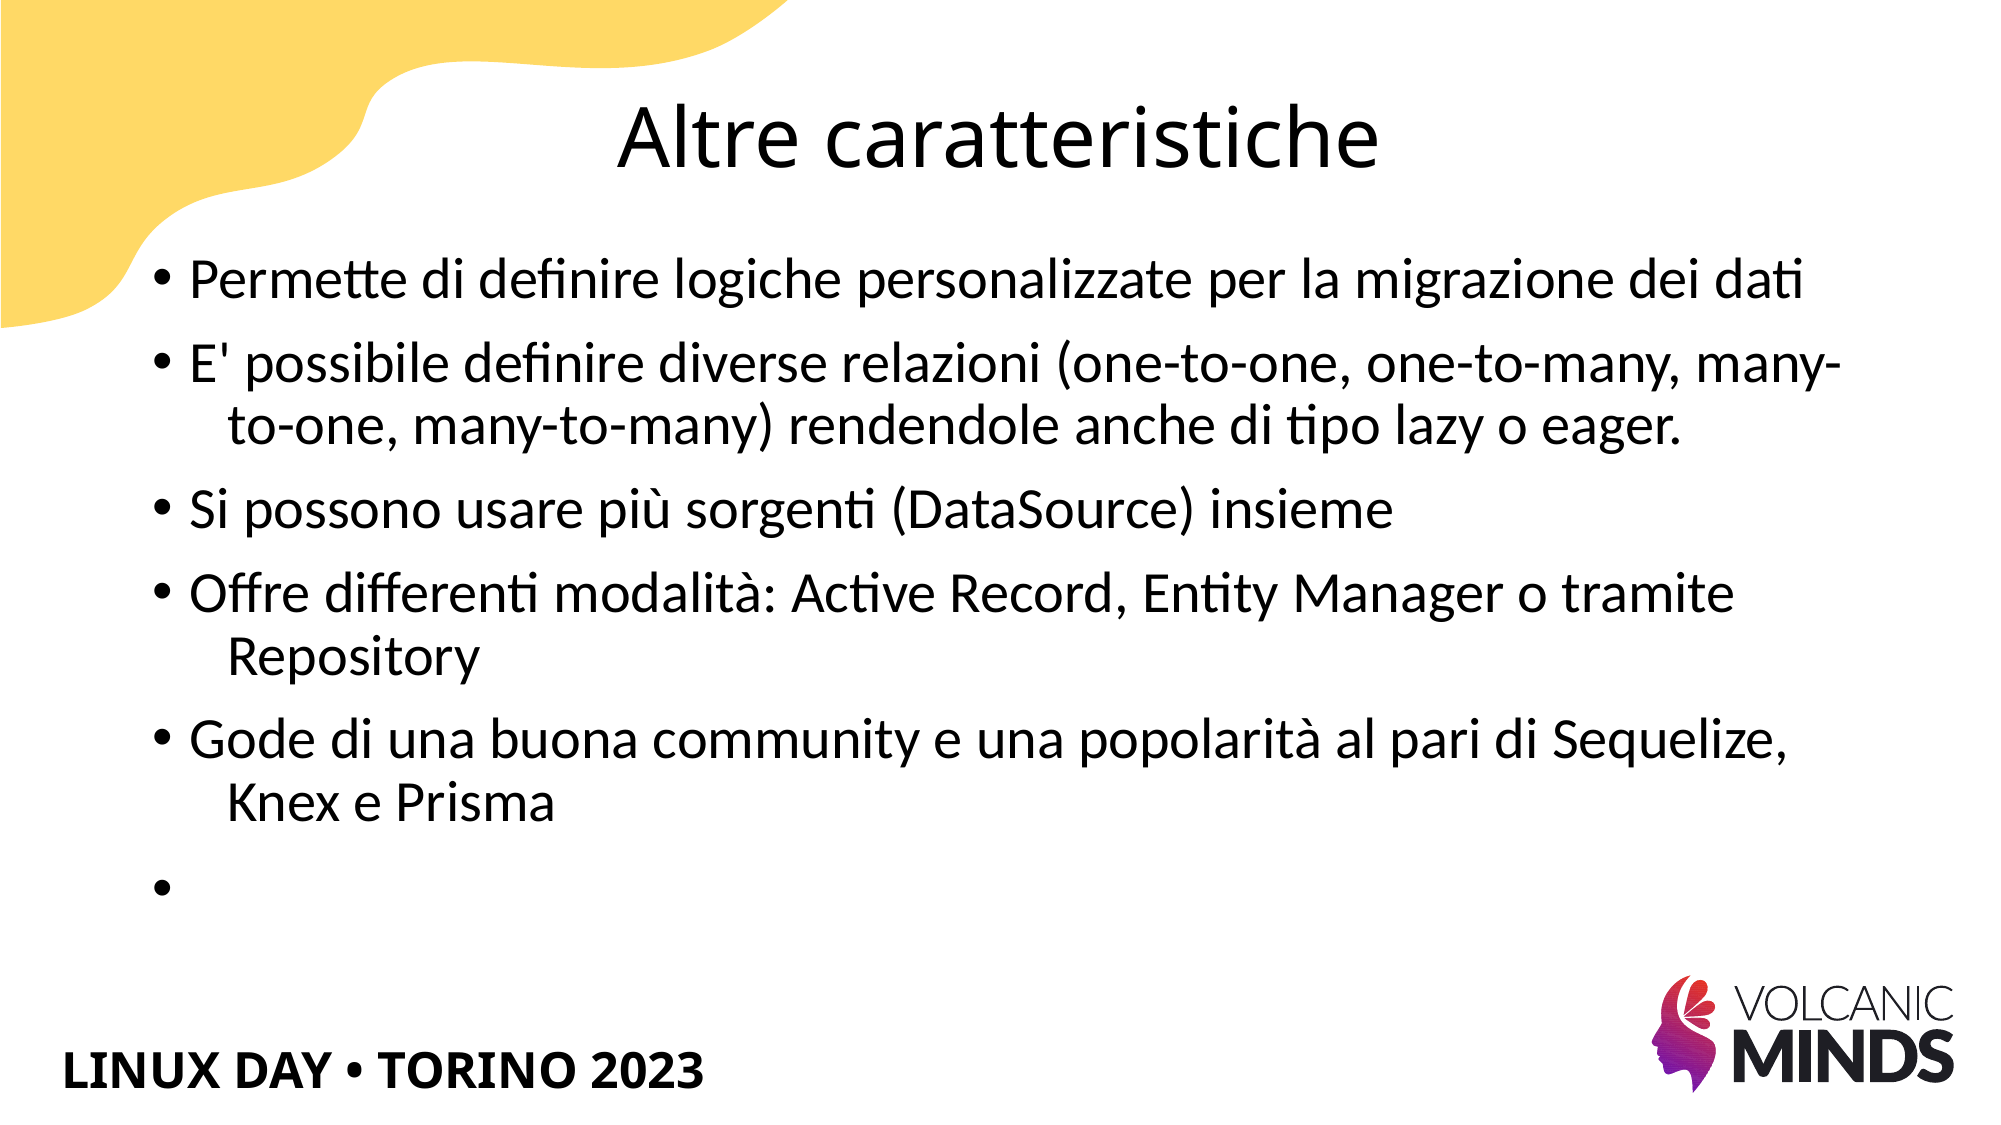

Altre caratteristiche
# Permette di definire logiche personalizzate per la migrazione dei dati
E' possibile definire diverse relazioni (one-to-one, one-to-many, many-to-one, many-to-many) rendendole anche di tipo lazy o eager.
Si possono usare più sorgenti (DataSource) insieme
Offre differenti modalità: Active Record, Entity Manager o tramite Repository
Gode di una buona community e una popolarità al pari di Sequelize, Knex e Prisma
LINUX DAY • TORINO 2023